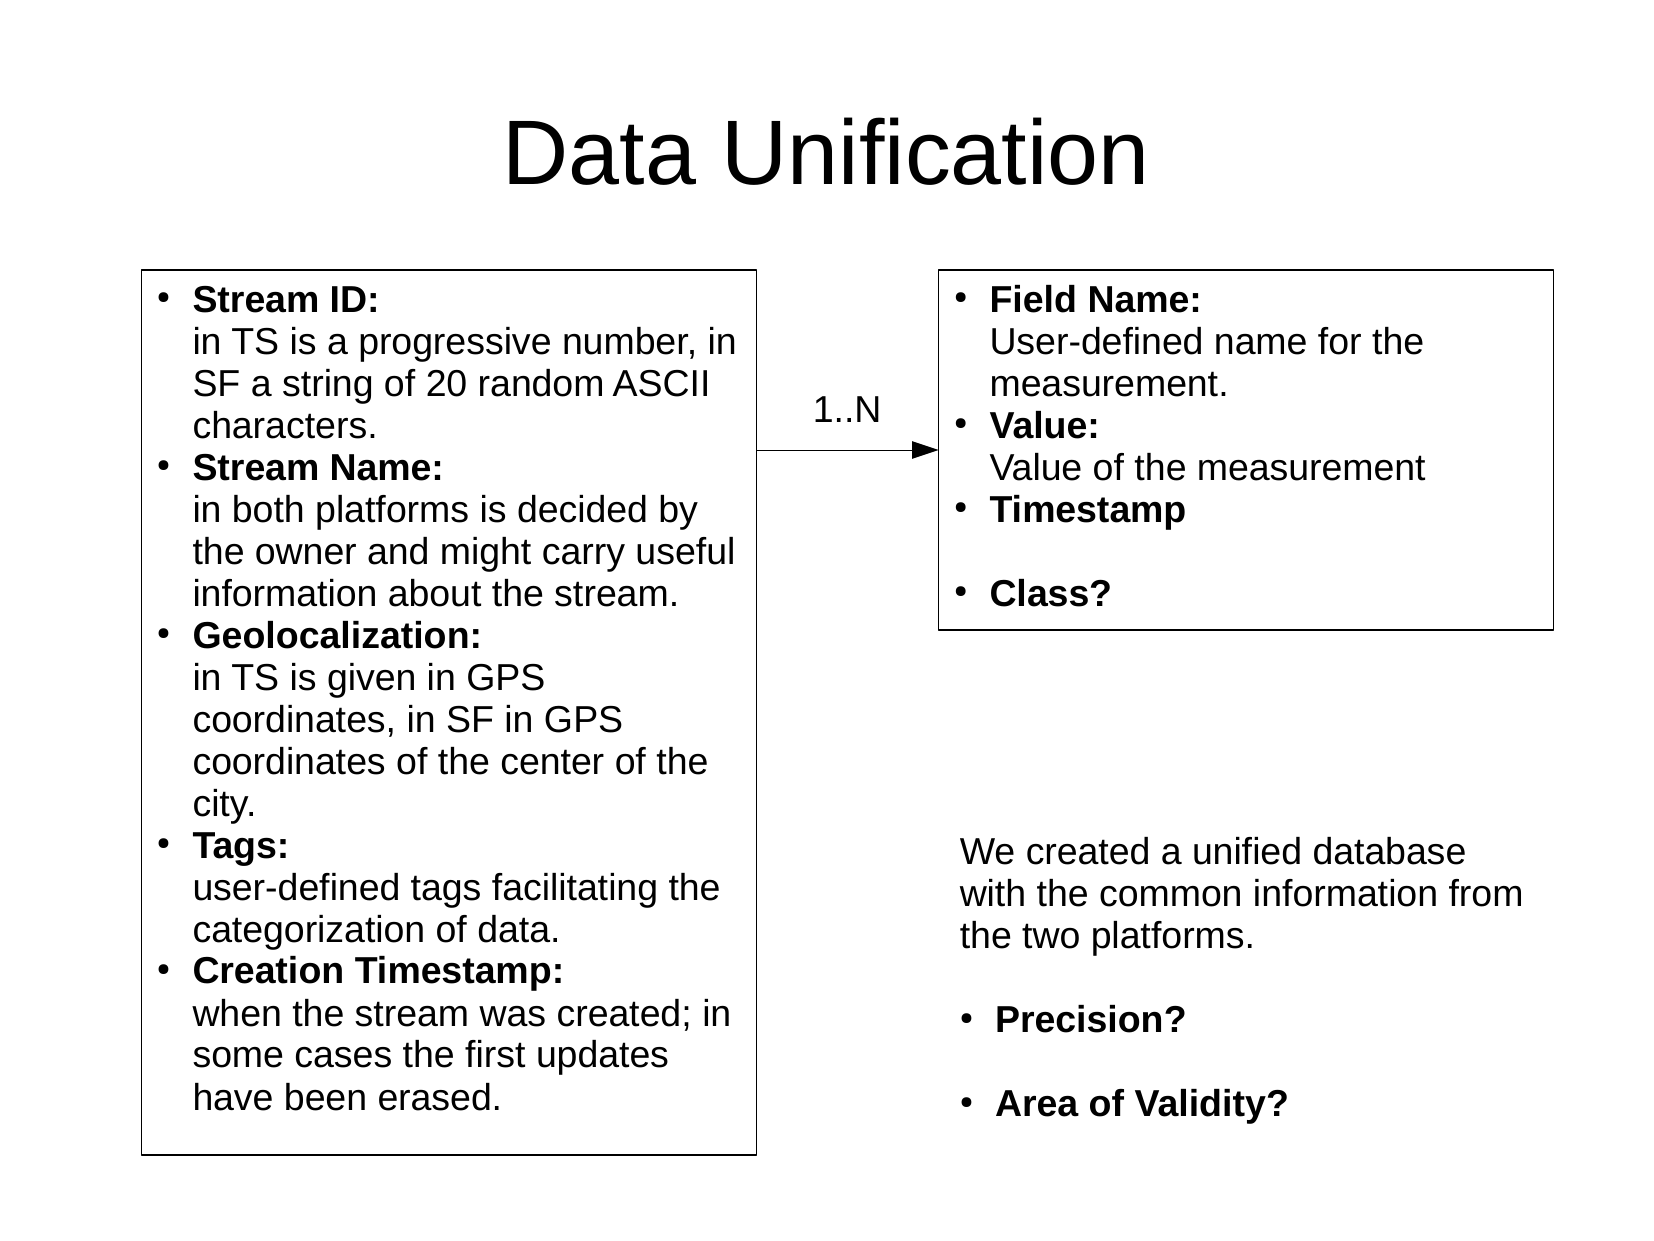

# Data Unification
Stream ID:
in TS is a progressive number, in SF a string of 20 random ASCII characters.
Stream Name:
in both platforms is decided by the owner and might carry useful information about the stream.
Geolocalization:
in TS is given in GPS coordinates, in SF in GPS coordinates of the center of the city.
Tags:
user-defined tags facilitating the categorization of data.
Creation Timestamp:
when the stream was created; in some cases the first updates have been erased.
Field Name:
User-defined name for the measurement.
Value:
Value of the measurement
Timestamp
Class?
1..N
We created a unified database with the common information from the two platforms.
Precision?
Area of Validity?